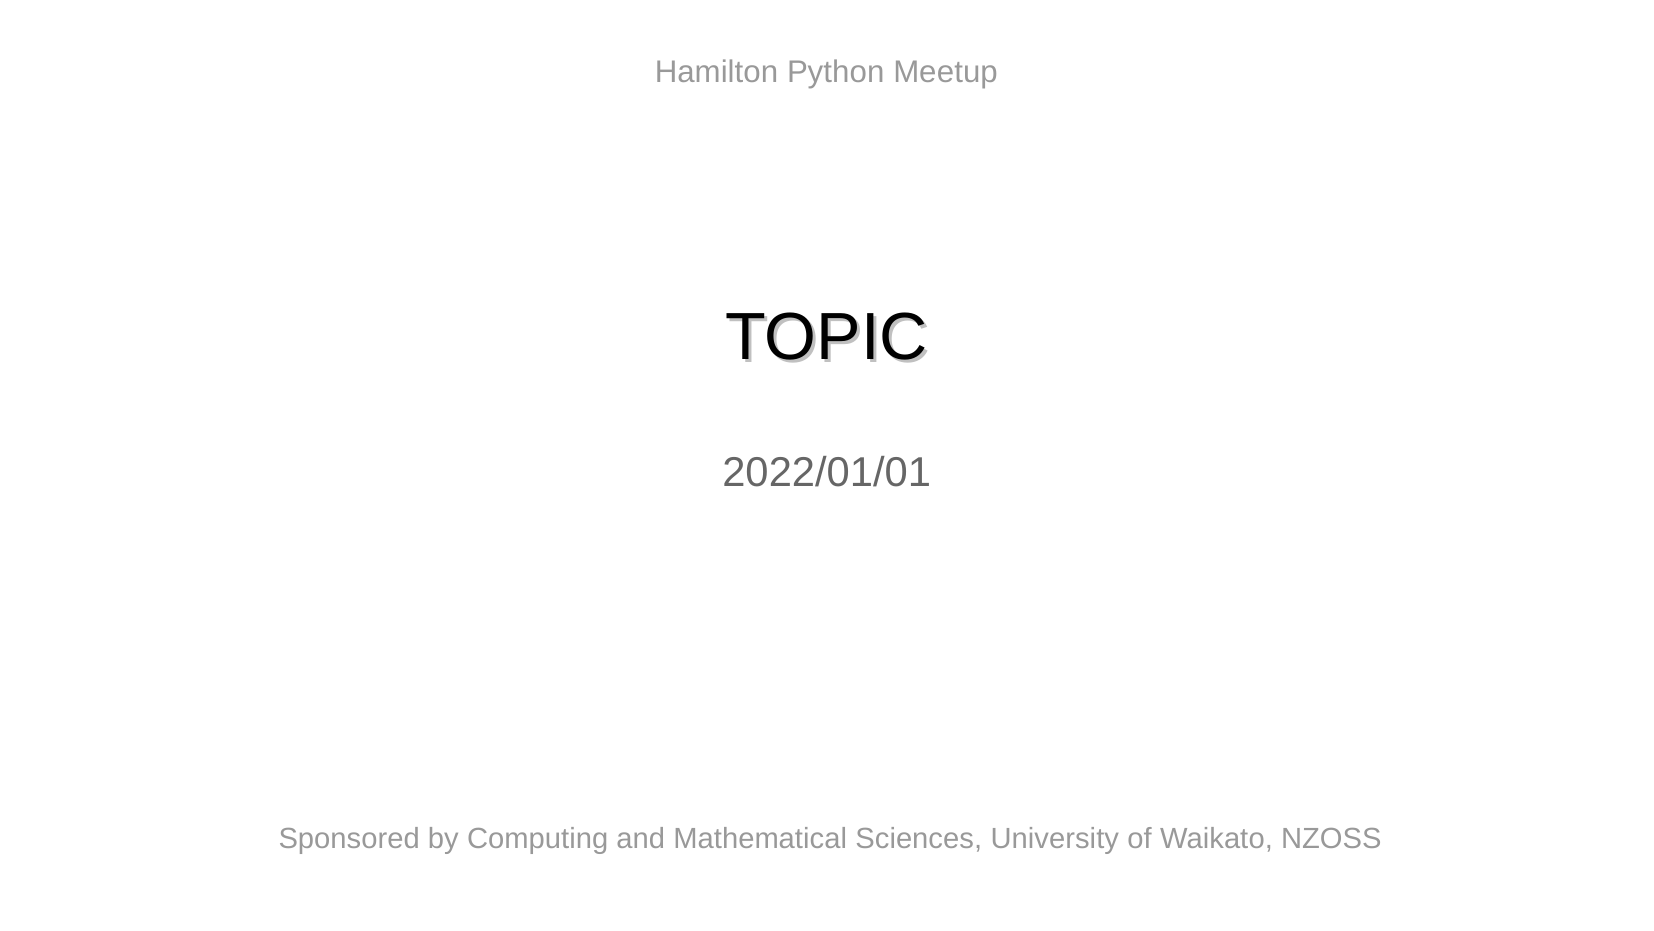

TOPIC
2022/01/01
Hamilton Python Meetup
Sponsored by Computing and Mathematical Sciences, University of Waikato, NZOSS